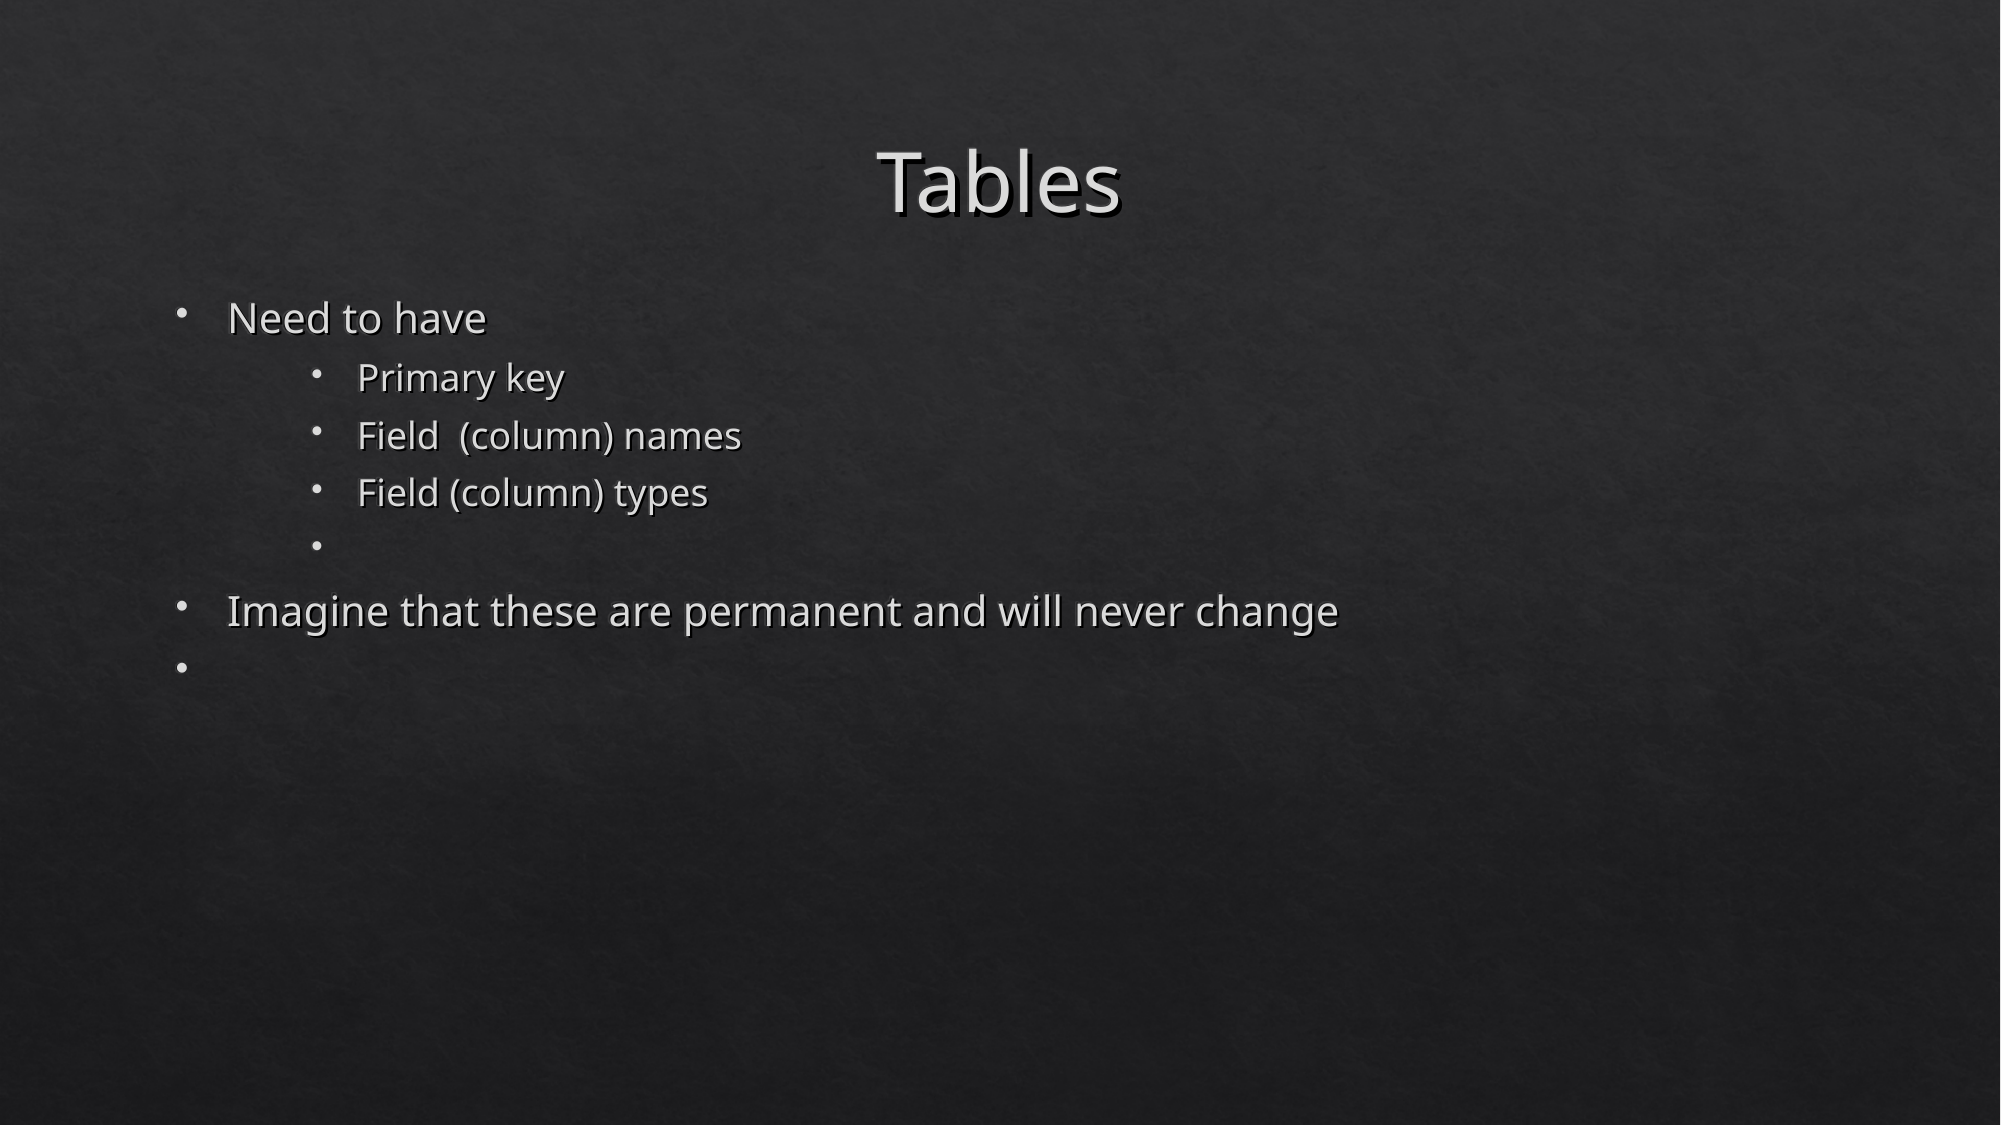

# Tables
Need to have
Primary key
Field (column) names
Field (column) types
Imagine that these are permanent and will never change